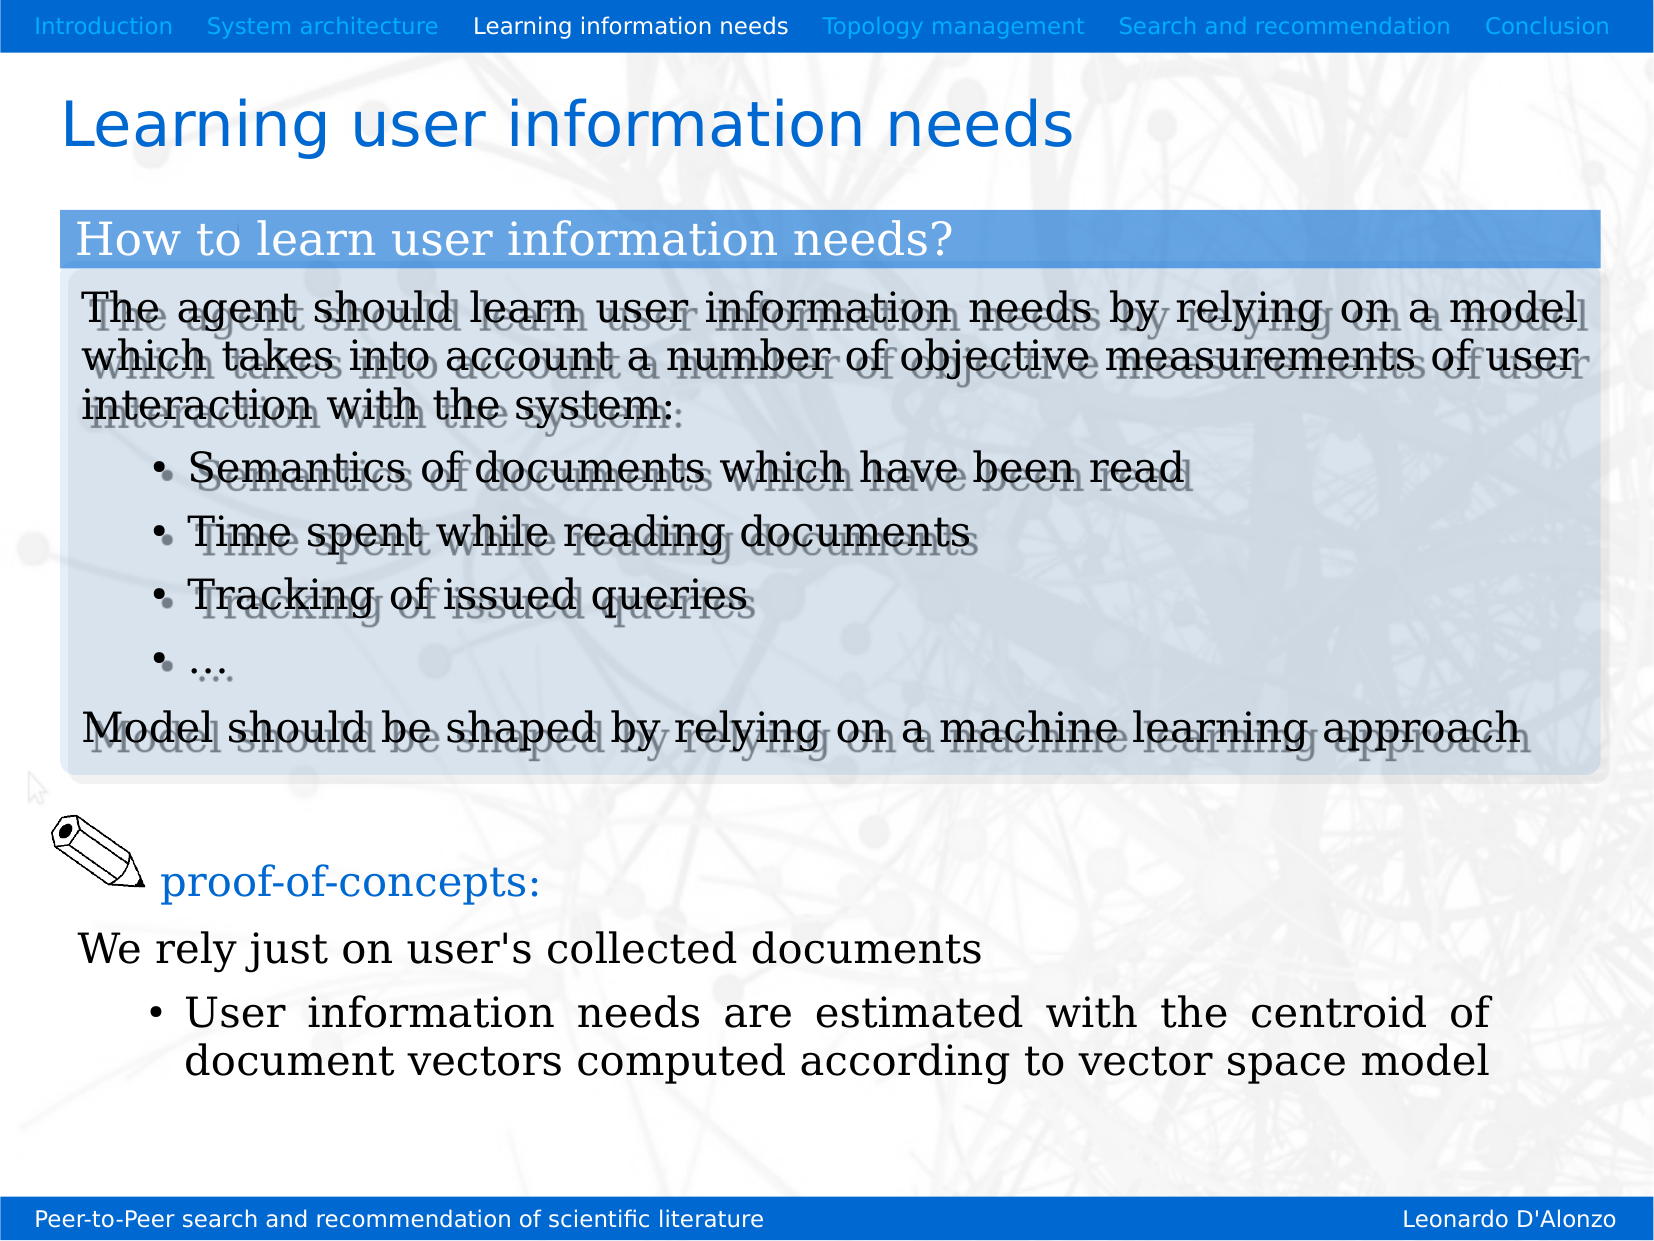

Introduction
System architecture
Learning information needs
Topology management
Search and recommendation
Conclusion
# Learning user information needs
How to learn user information needs?
The agent should learn user information needs by relying on a model which takes into account a number of objective measurements of user interaction with the system:
Semantics of documents which have been read
Time spent while reading documents
Tracking of issued queries
…
Model should be shaped by relying on a machine learning approach
proof-of-concepts:
We rely just on user's collected documents
User information needs are estimated with the centroid of document vectors computed according to vector space model
Leonardo D'Alonzo
Peer-to-Peer search and recommendation of scientific literature